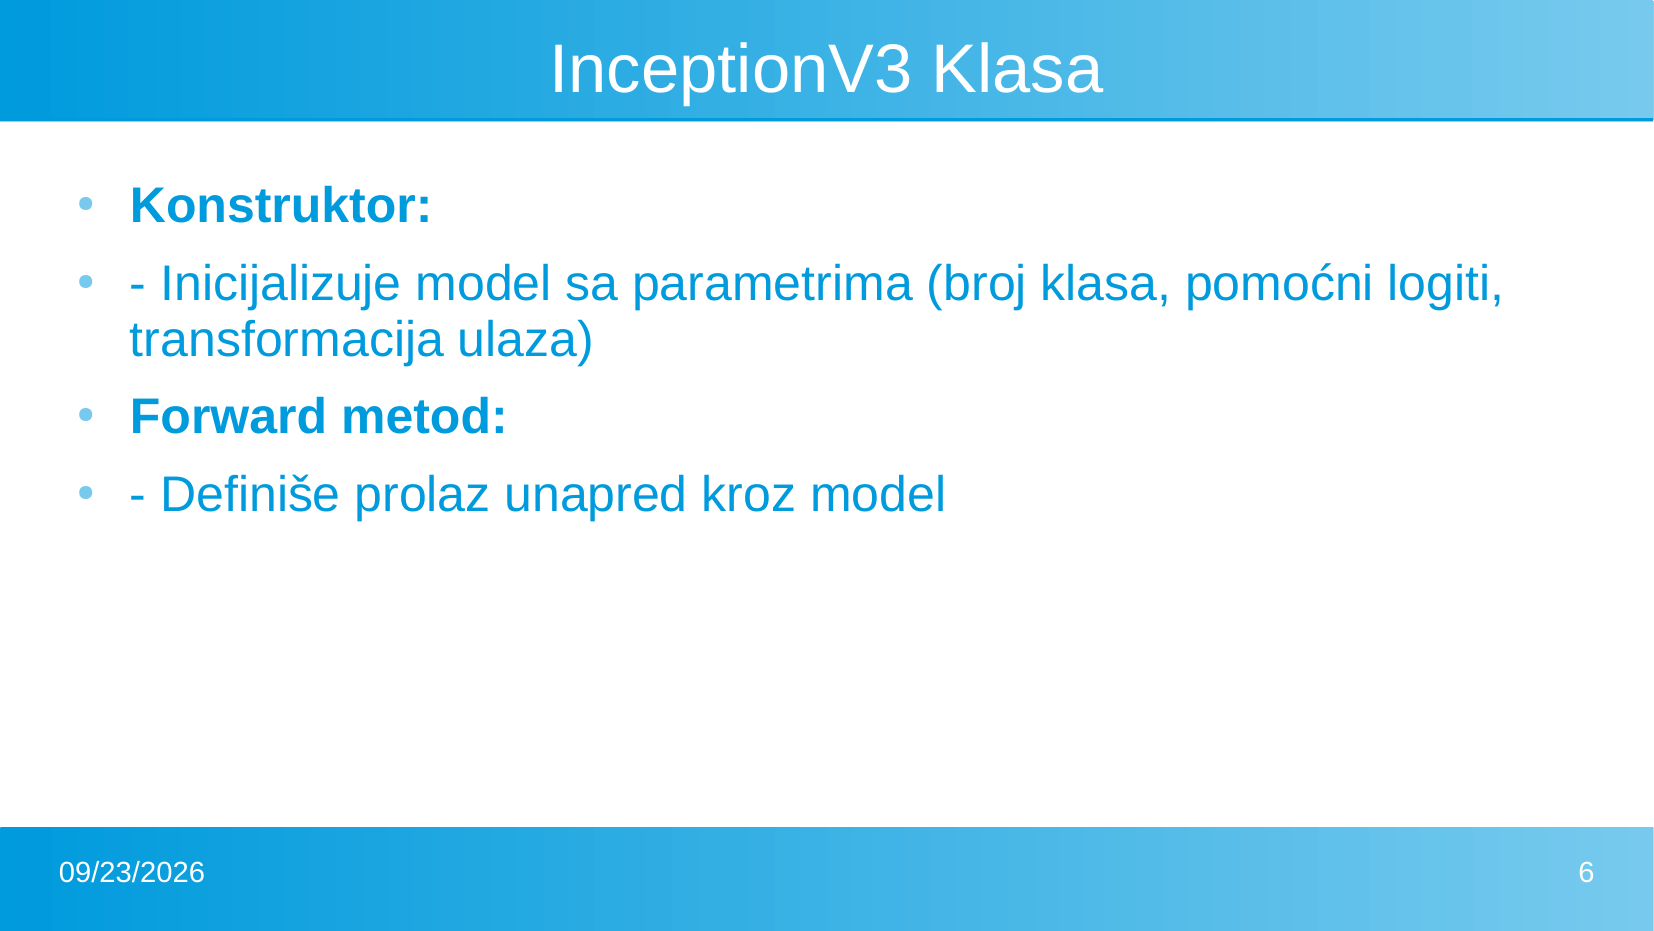

# InceptionV3 Klasa
Konstruktor:
- Inicijalizuje model sa parametrima (broj klasa, pomoćni logiti, transformacija ulaza)
Forward metod:
- Definiše prolaz unapred kroz model
6